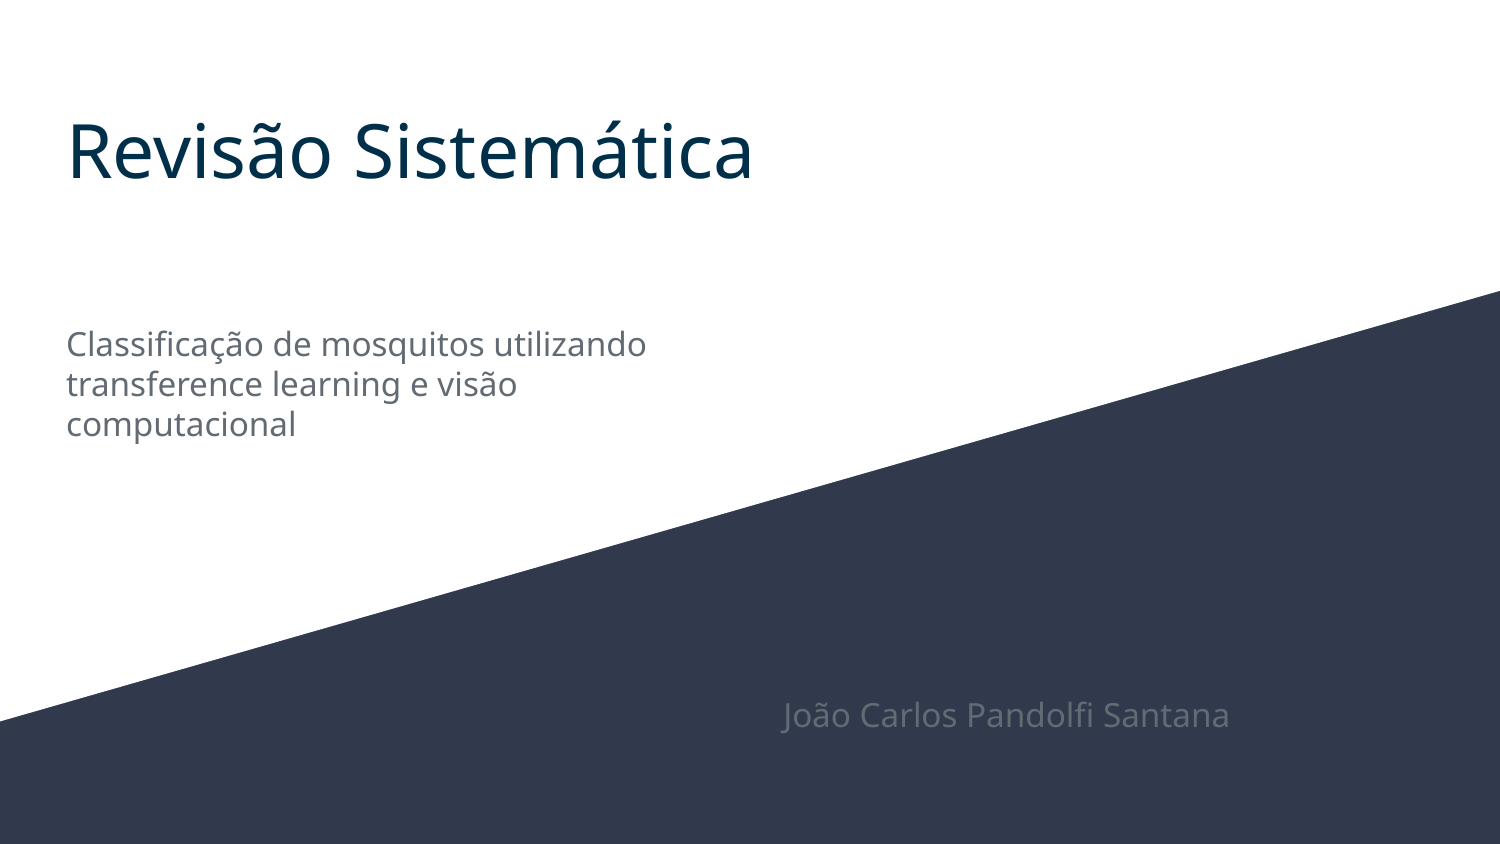

# Revisão Sistemática
Classificação de mosquitos utilizando transference learning e visão computacional
João Carlos Pandolfi Santana